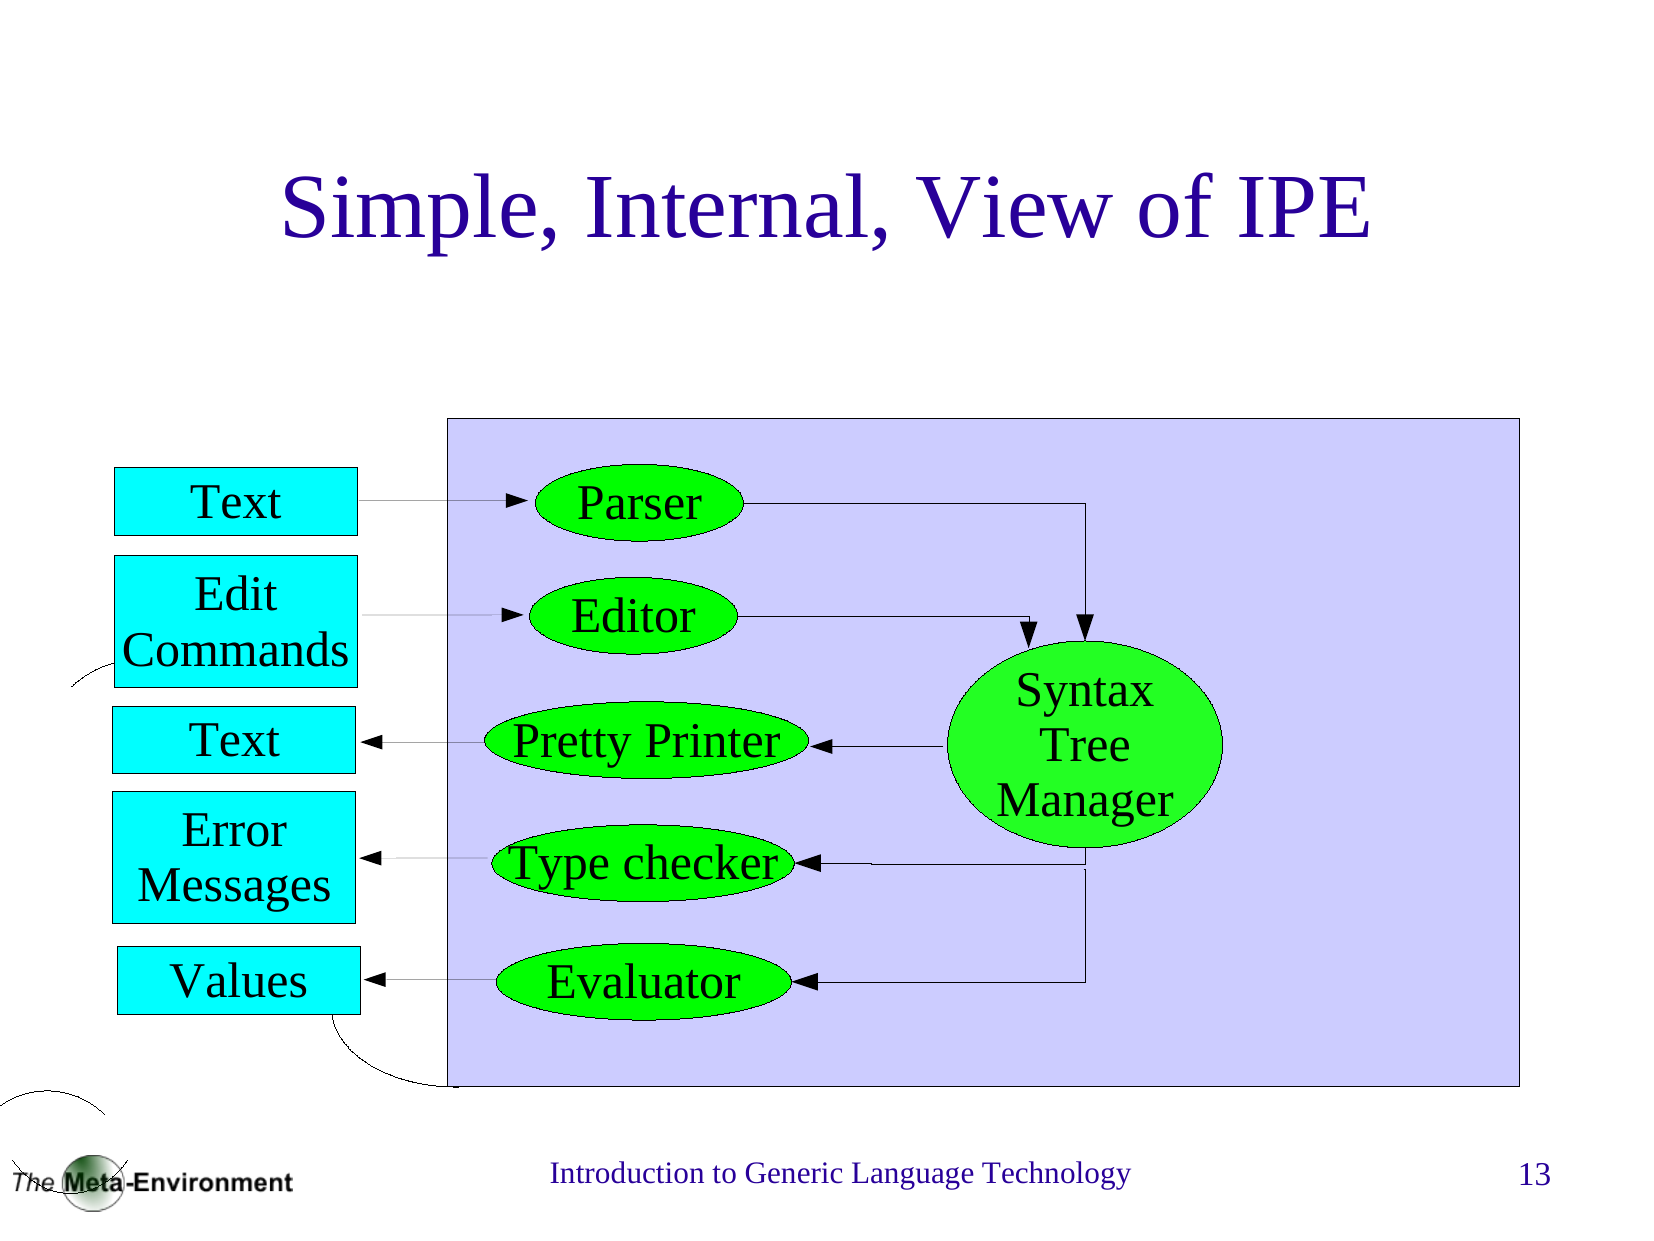

# Simple, Internal, View of IPE
Parser
Text
Edit
Commands
Edit
Commands
Editor
Syntax
Tree
Manager
Pretty Printer
Text
Error
Messages
Type checker
Evaluator
Values